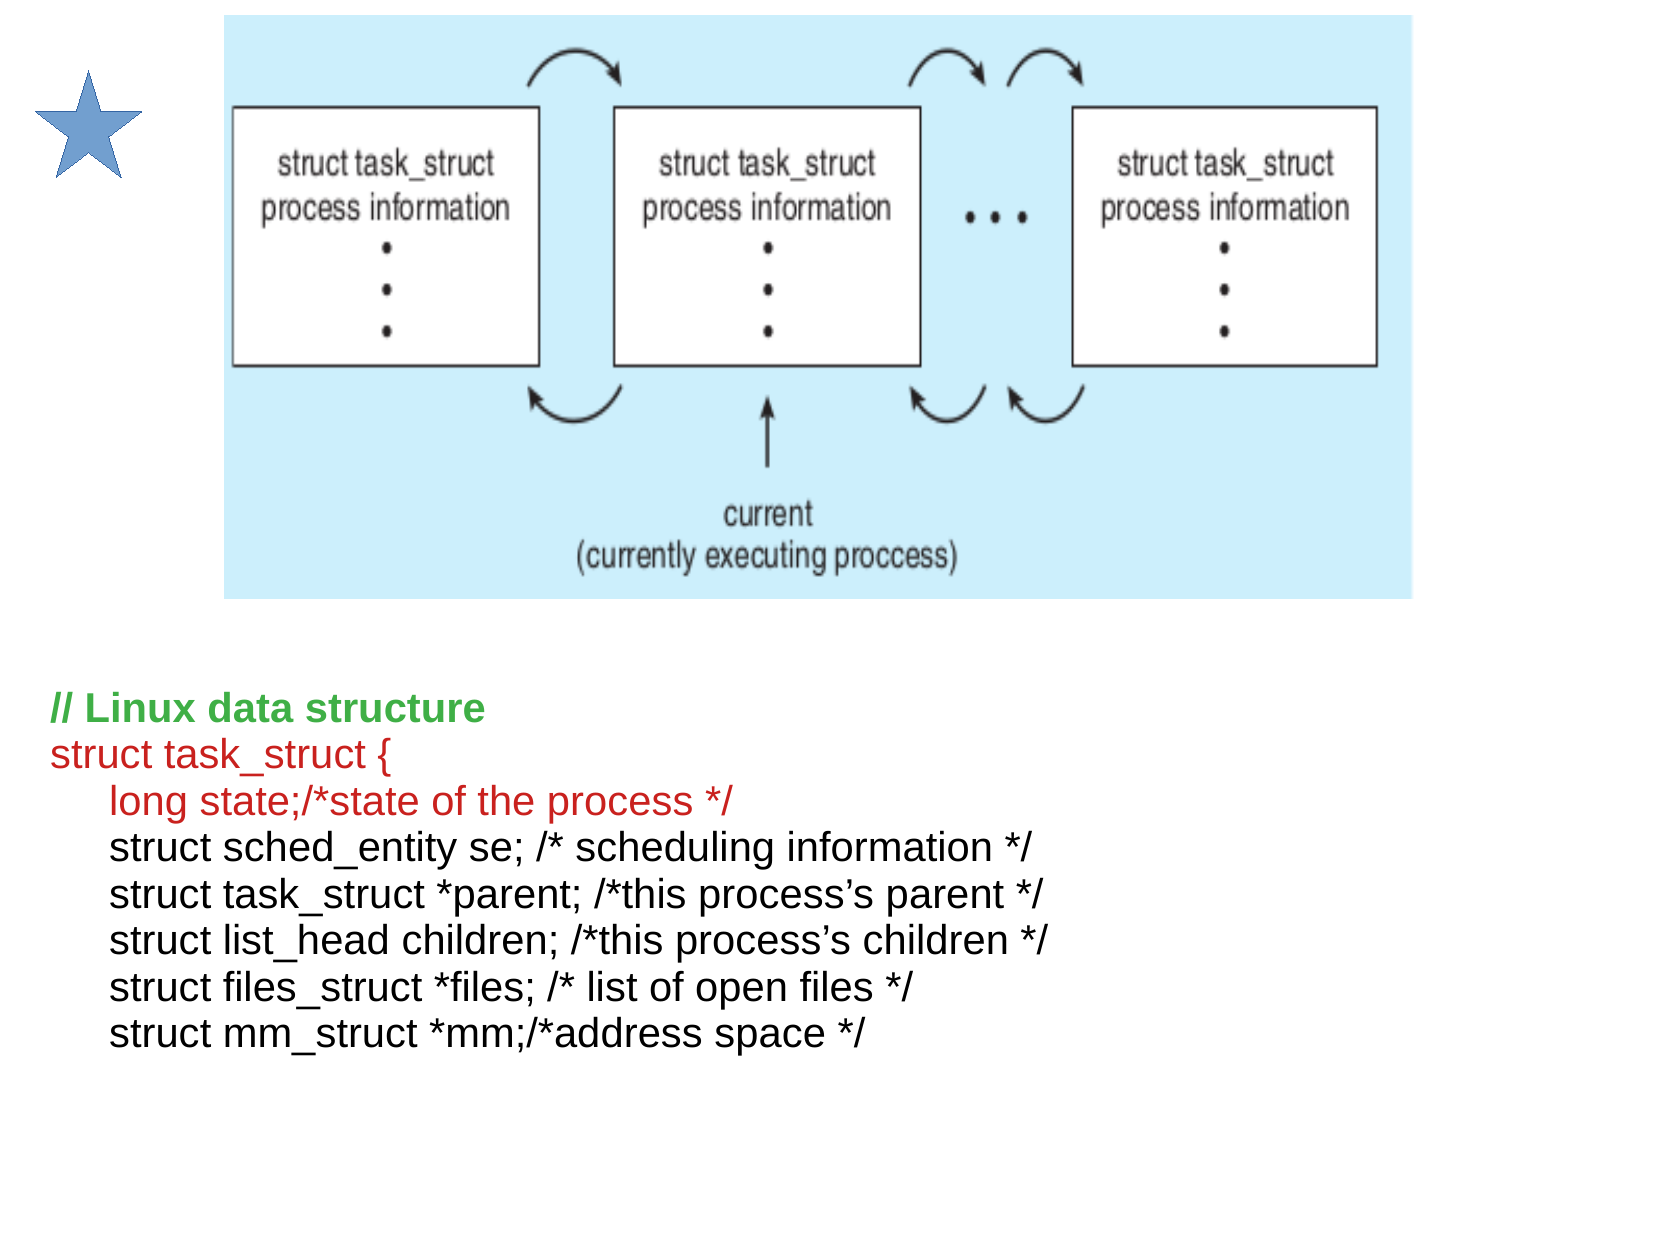

// Linux data structure
struct task_struct {
long state;/*state of the process */
struct sched_entity se; /* scheduling information */
struct task_struct *parent; /*this process’s parent */
struct list_head children; /*this process’s children */
struct files_struct *files; /* list of open files */
struct mm_struct *mm;/*address space */